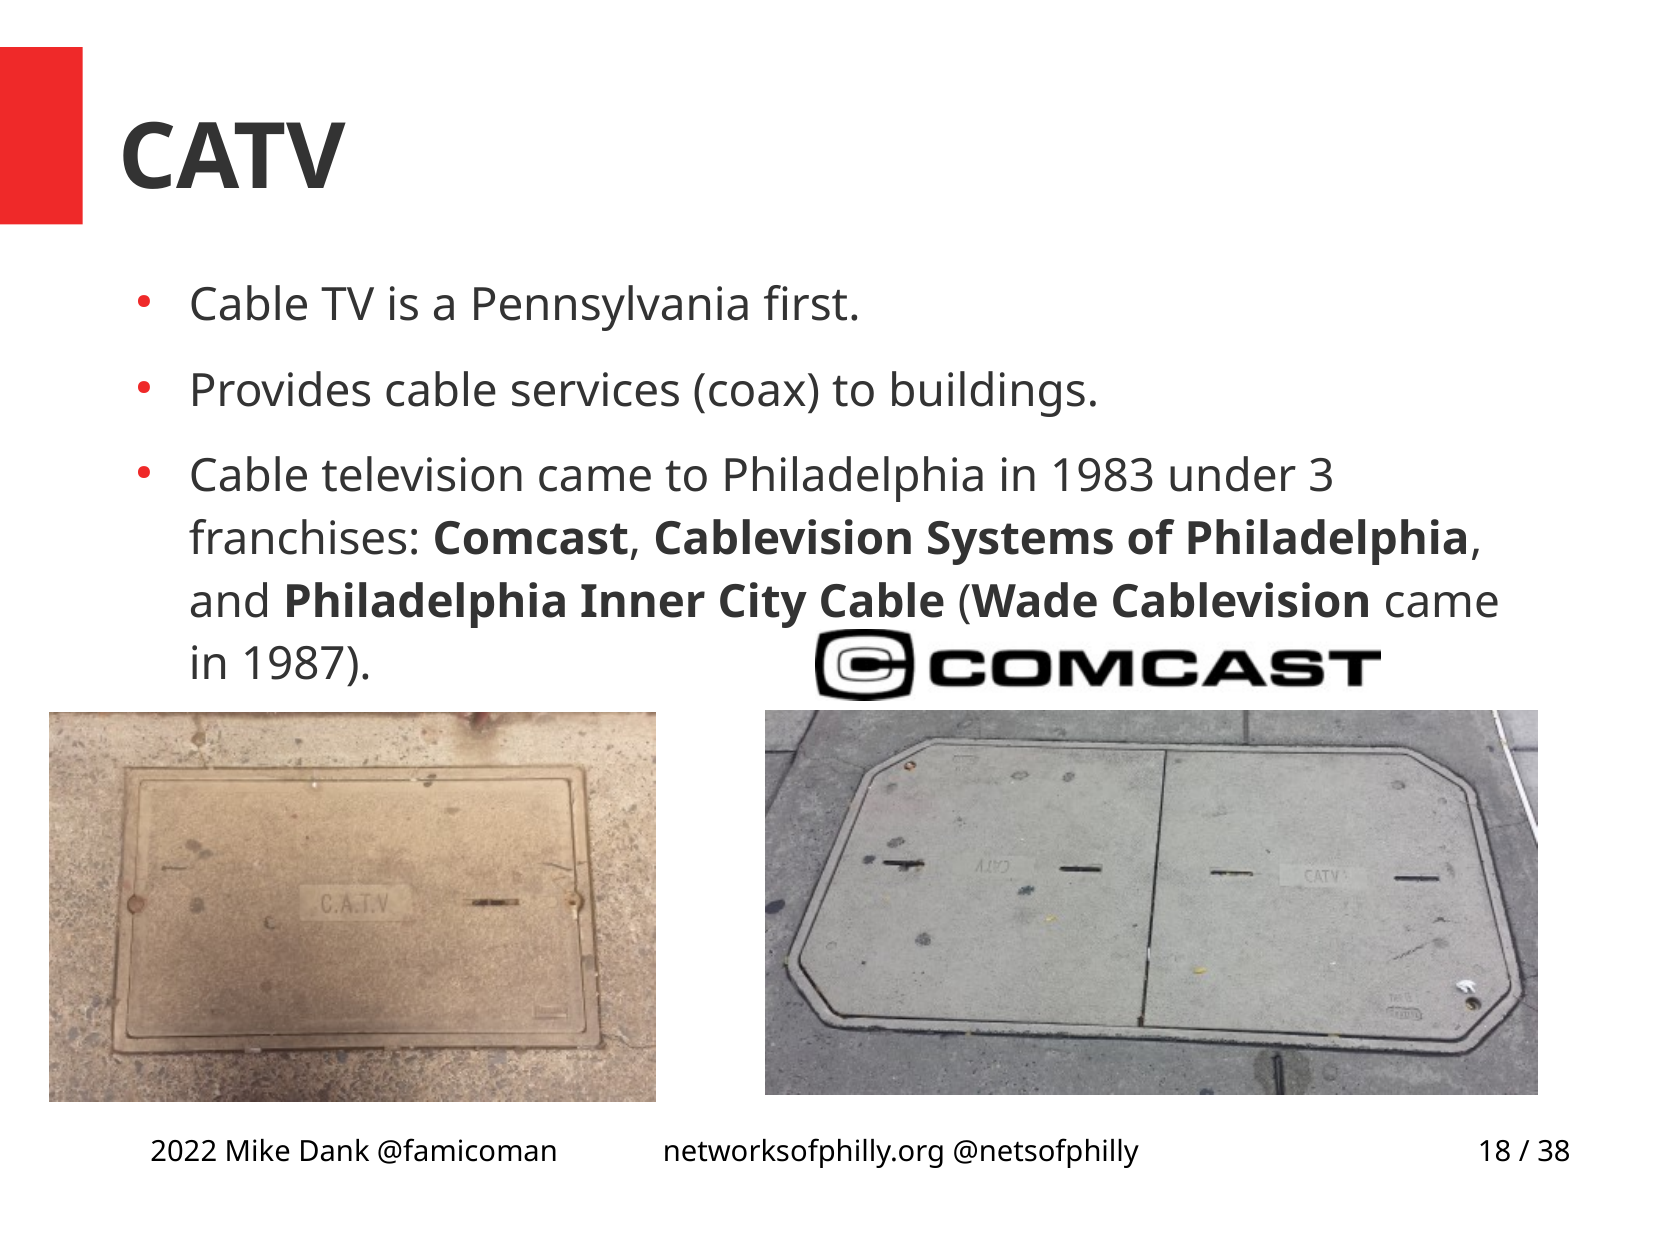

# CATV
Cable TV is a Pennsylvania first.
Provides cable services (coax) to buildings.
Cable television came to Philadelphia in 1983 under 3 franchises: Comcast, Cablevision Systems of Philadelphia, and Philadelphia Inner City Cable (Wade Cablevision came in 1987).
2022 Mike Dank @famicoman networksofphilly.org @netsofphilly
18